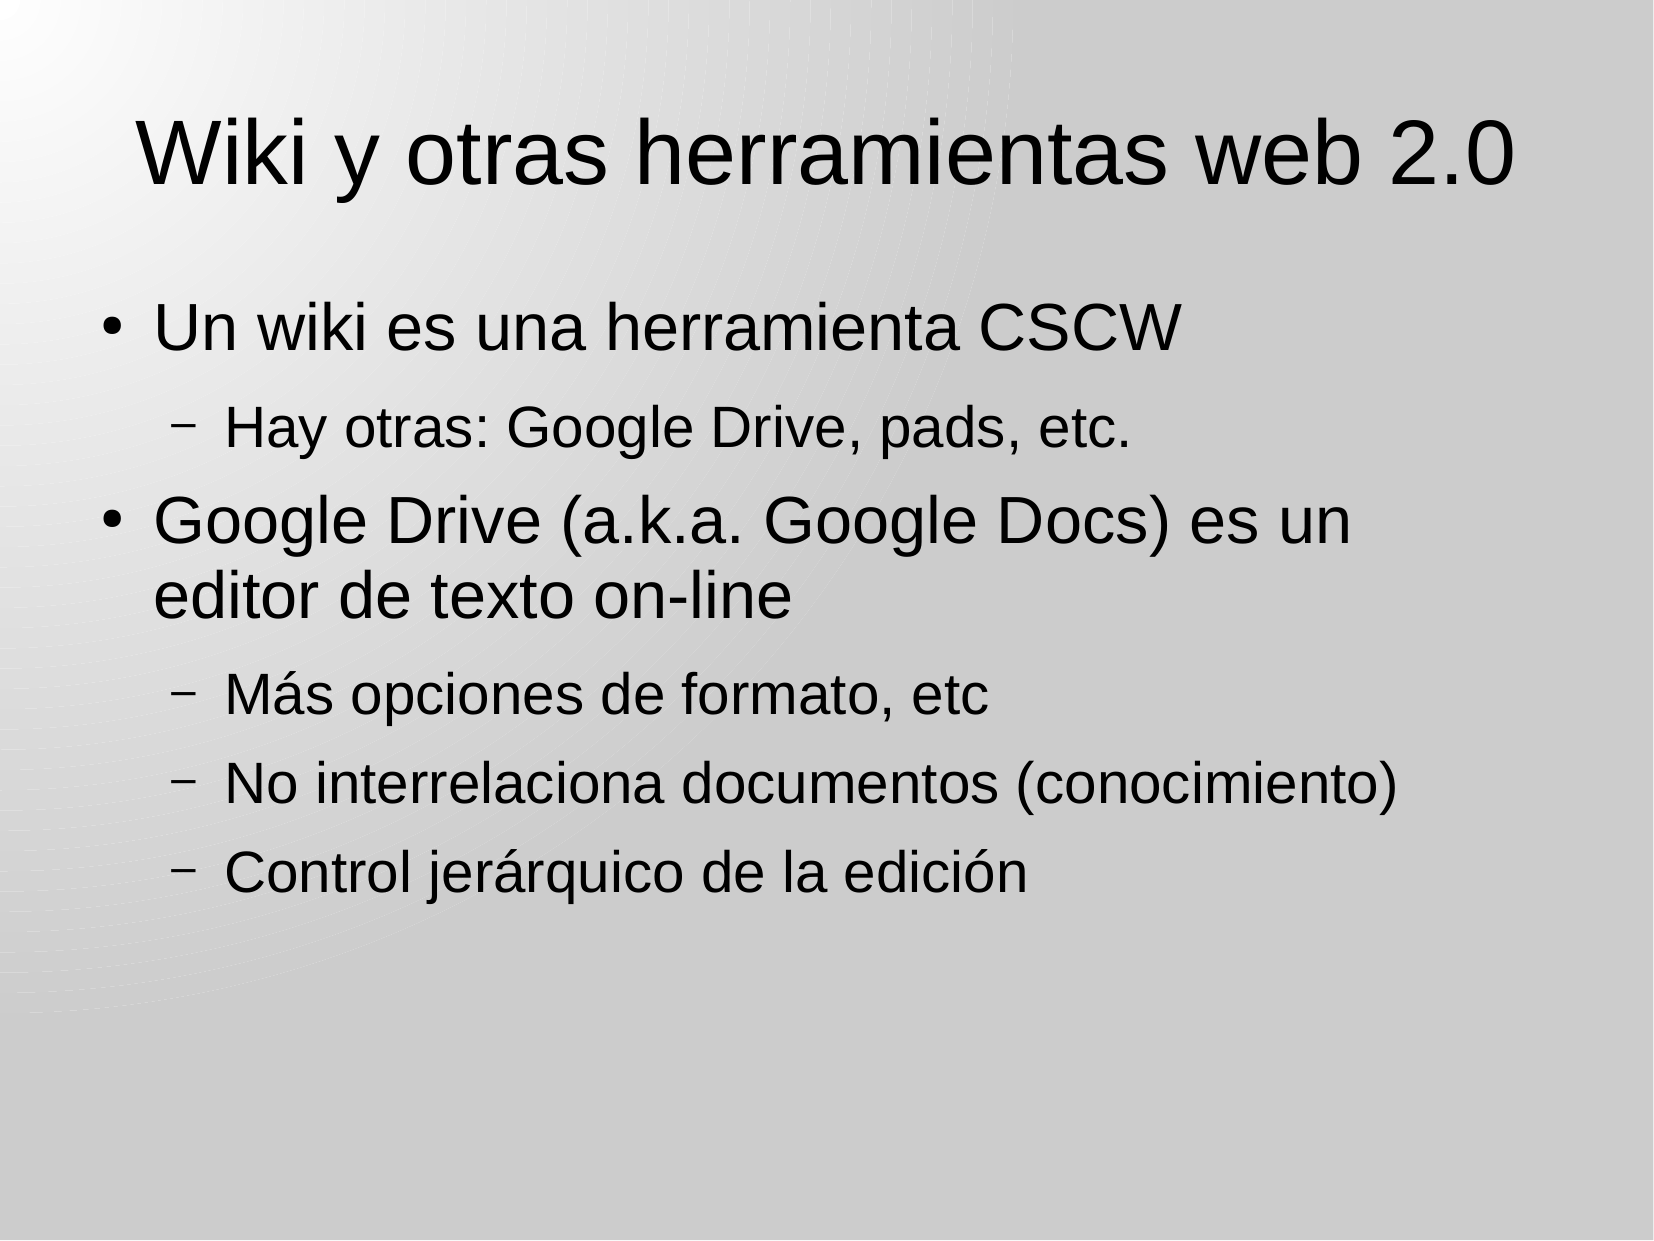

# Wiki y otras herramientas web 2.0
Un wiki es una herramienta CSCW
Hay otras: Google Drive, pads, etc.
Google Drive (a.k.a. Google Docs) es un editor de texto on-line
Más opciones de formato, etc
No interrelaciona documentos (conocimiento)
Control jerárquico de la edición